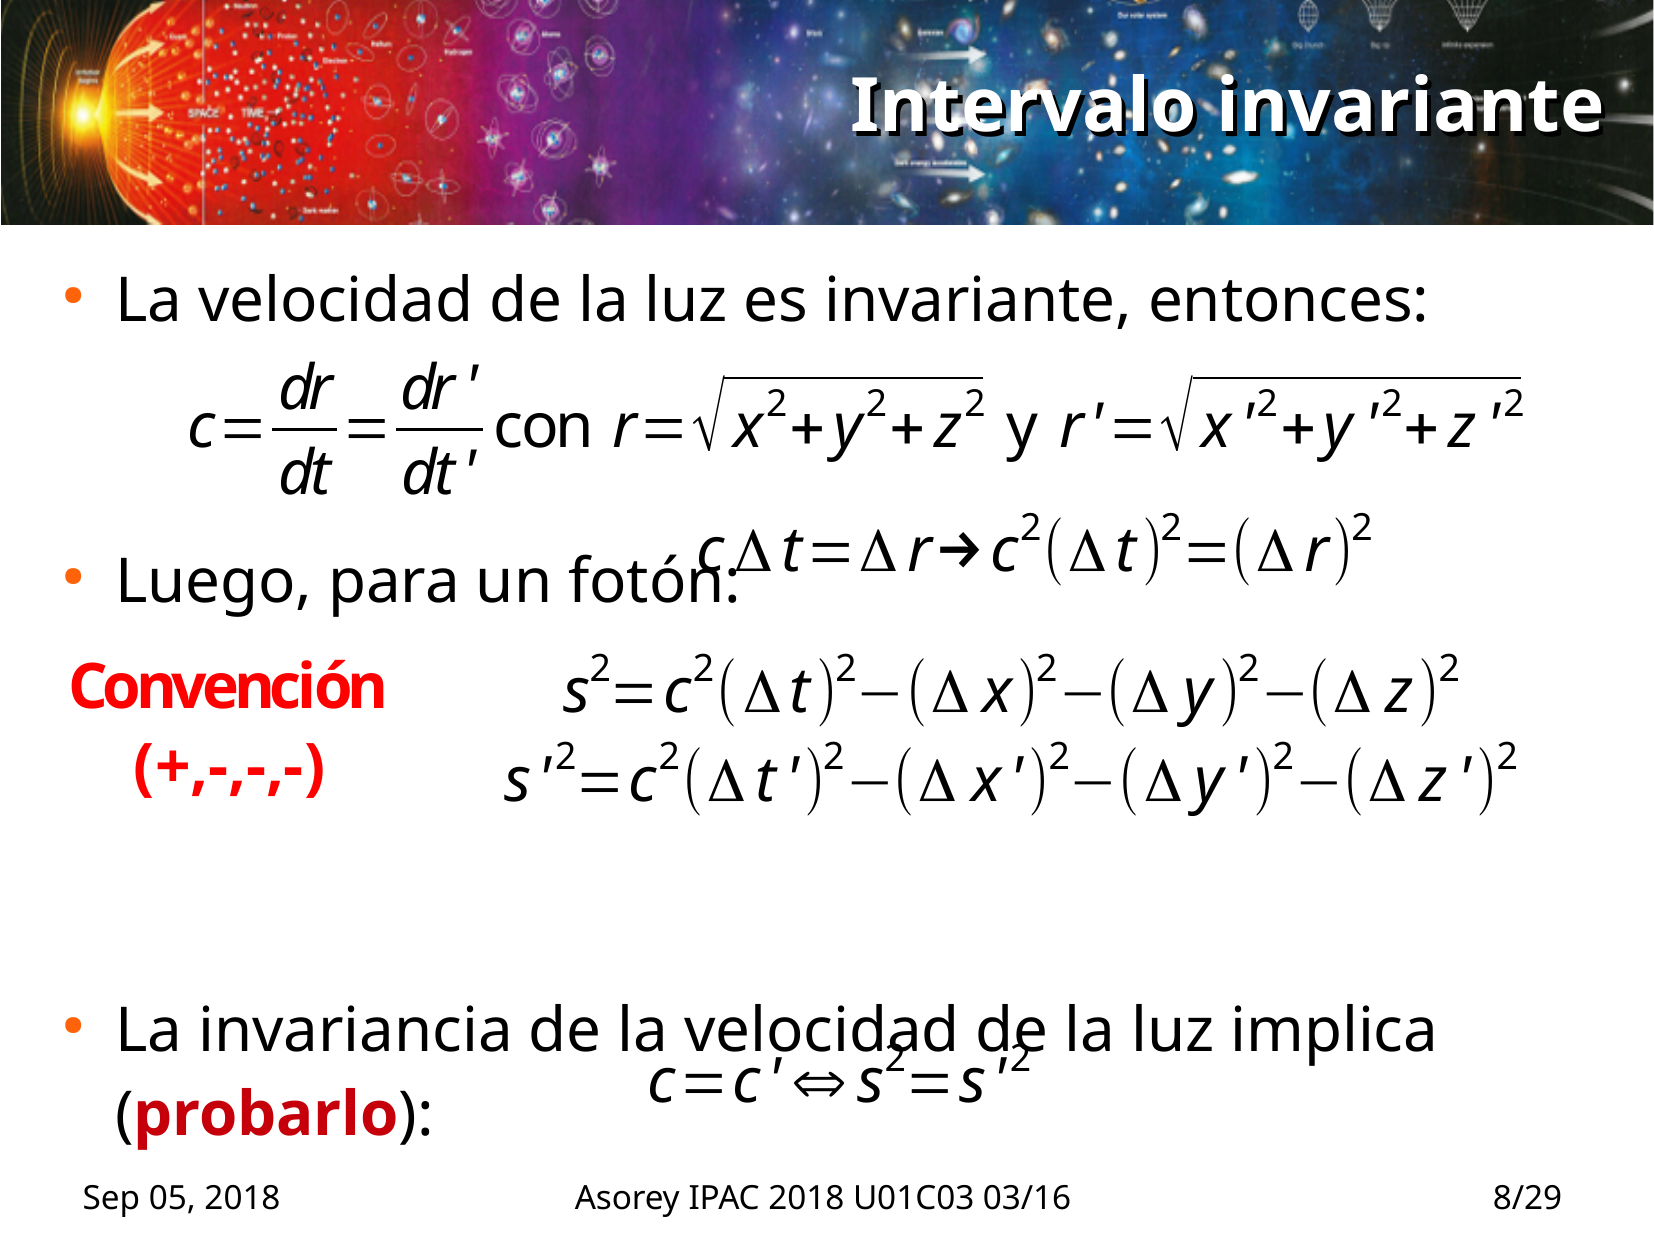

# Intervalo invariante
La velocidad de la luz es invariante, entonces:
Luego, para un fotón:
La invariancia de la velocidad de la luz implica (probarlo):
Sep 05, 2018
Asorey IPAC 2018 U01C03 03/16
8